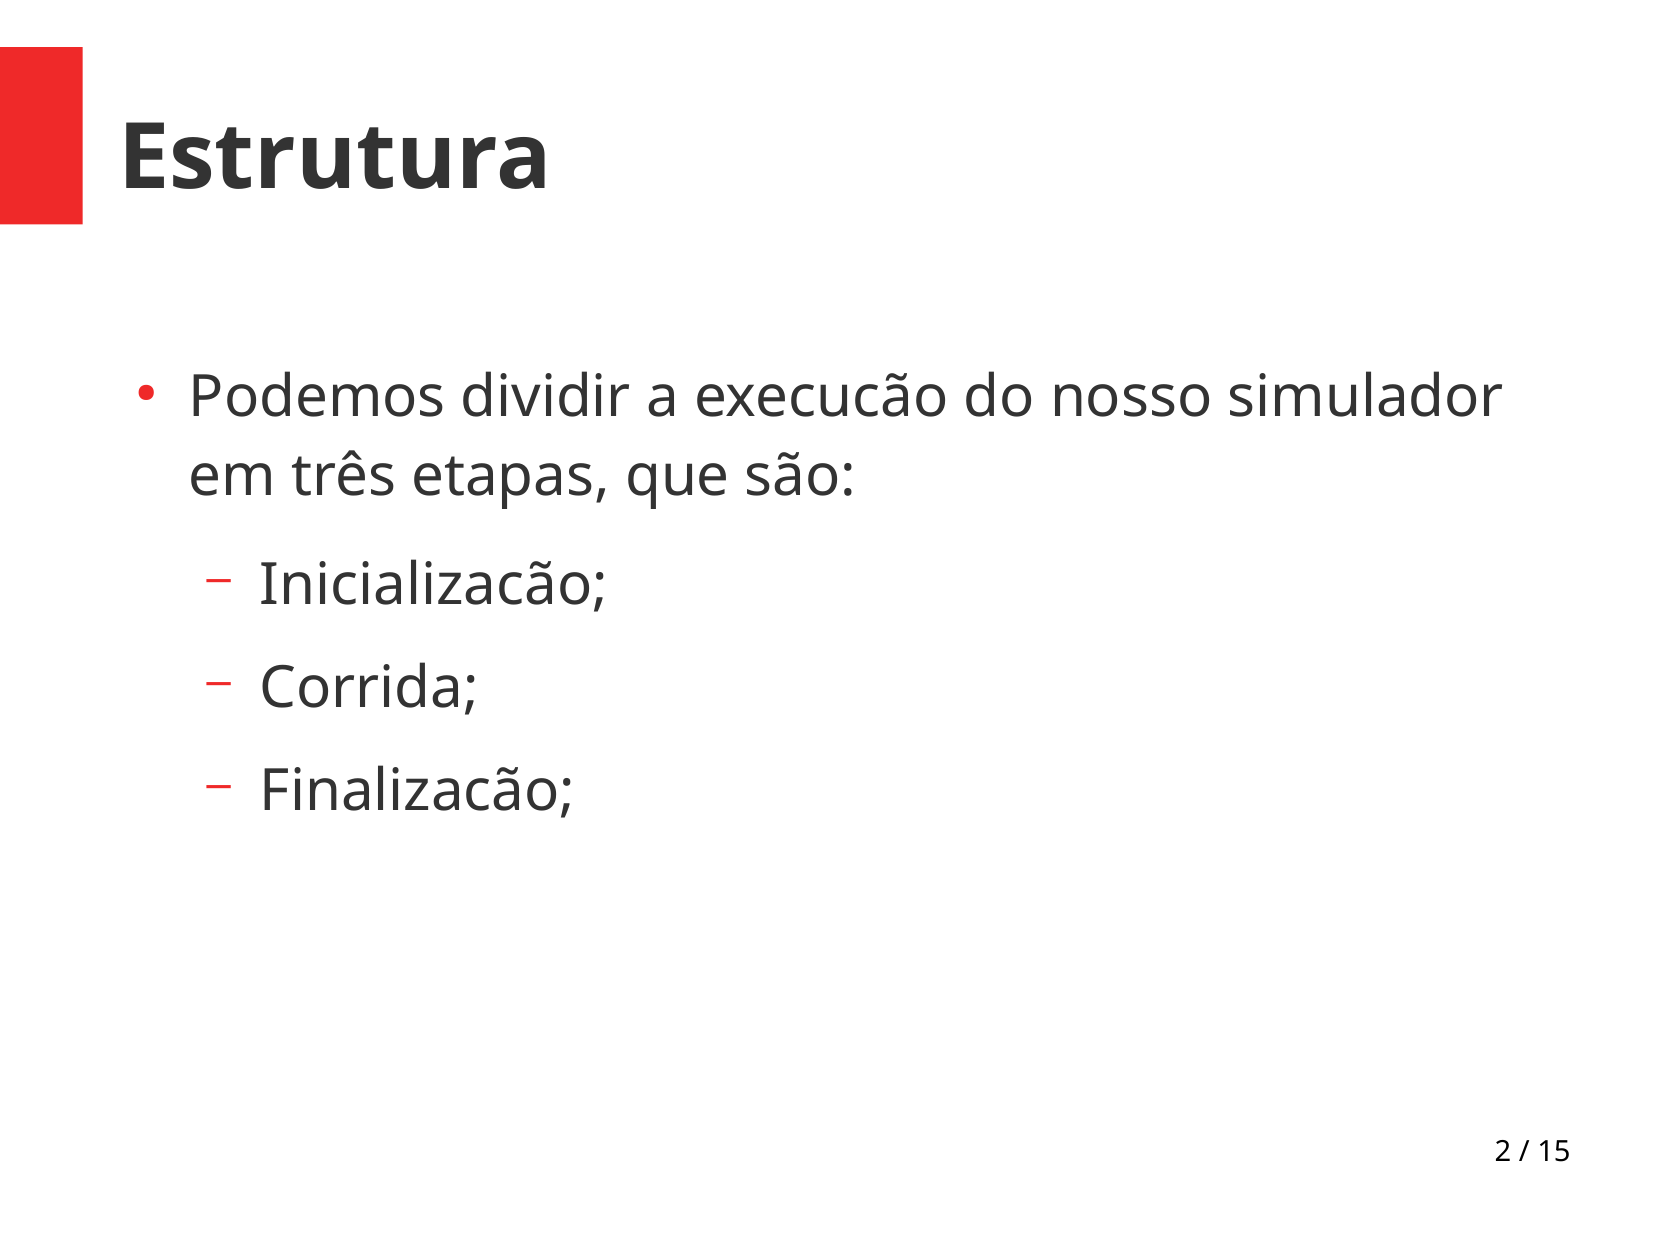

# Estrutura
Podemos dividir a execucão do nosso simulador em três etapas, que são:
Inicializacão;
Corrida;
Finalizacão;
2